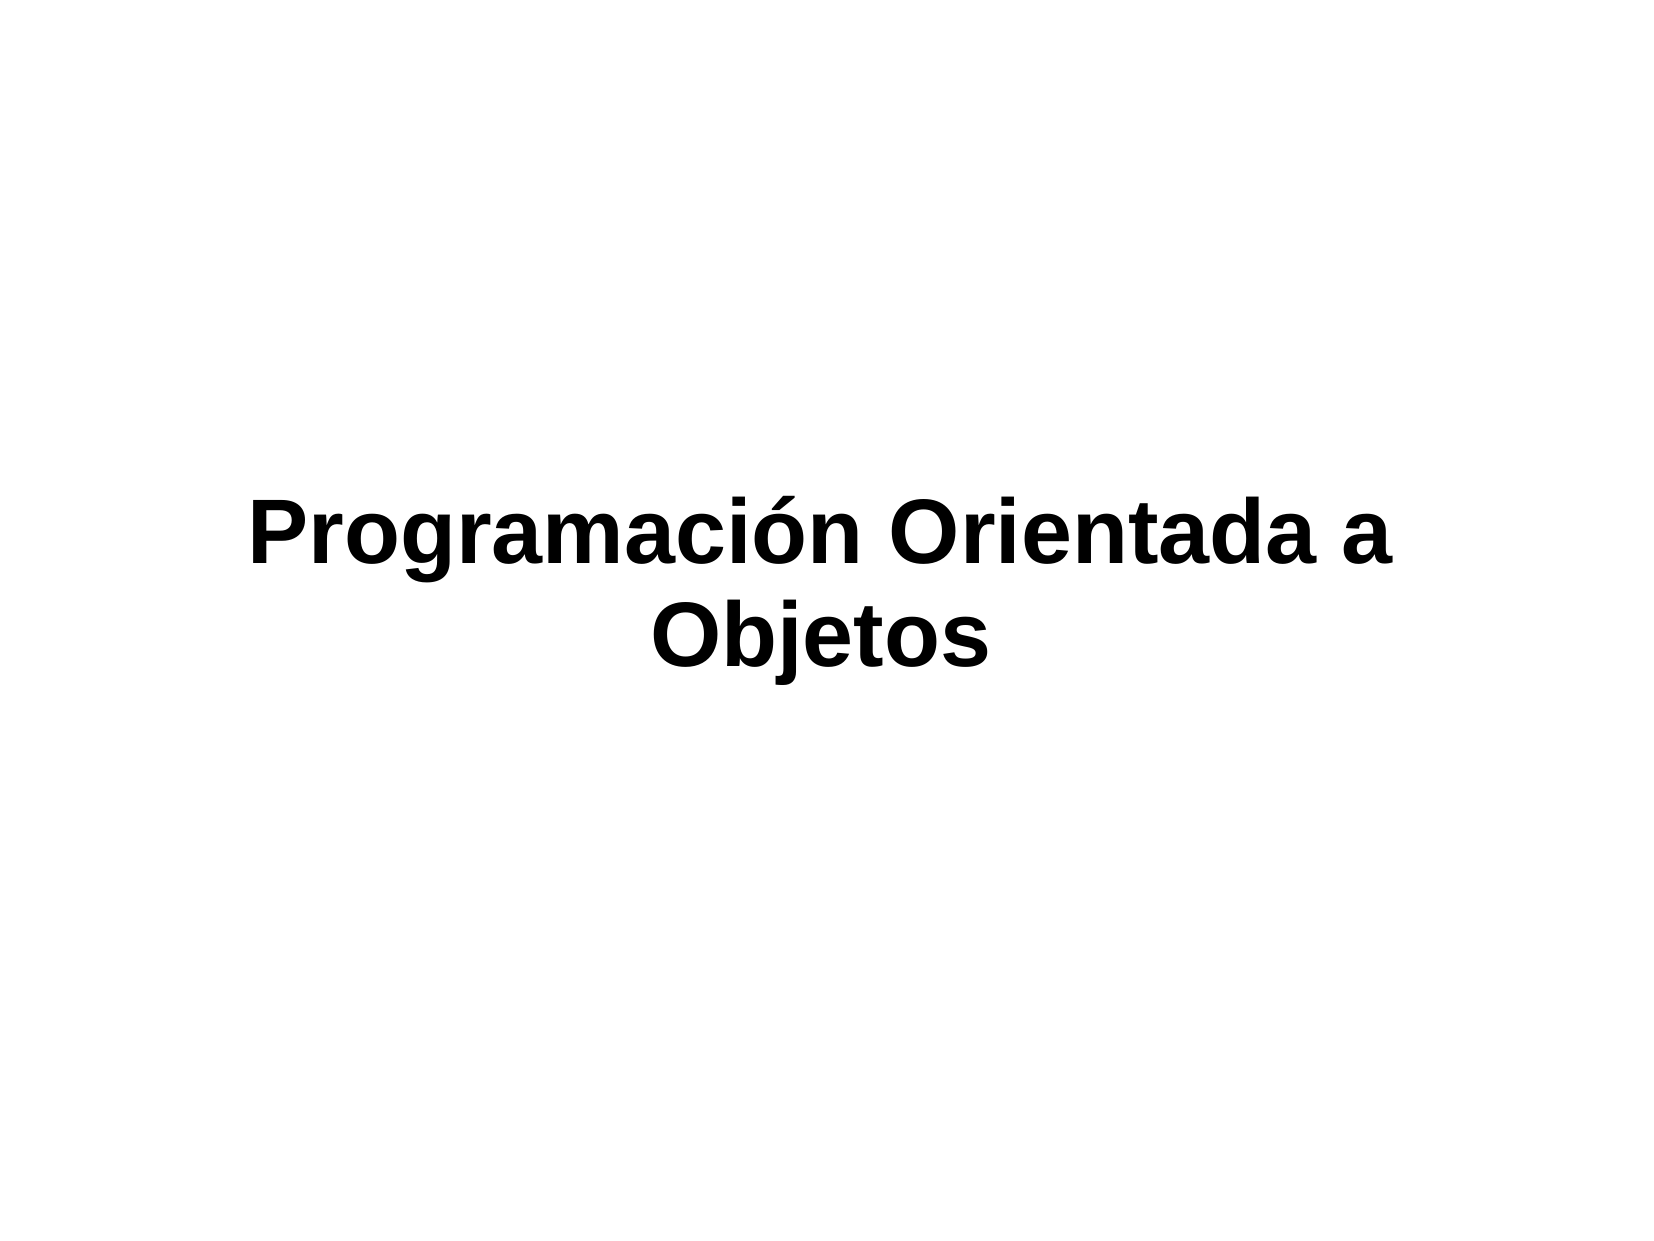

Curso de Administración GNU/Linux
Nivel I
Programación Orientada a Objetos